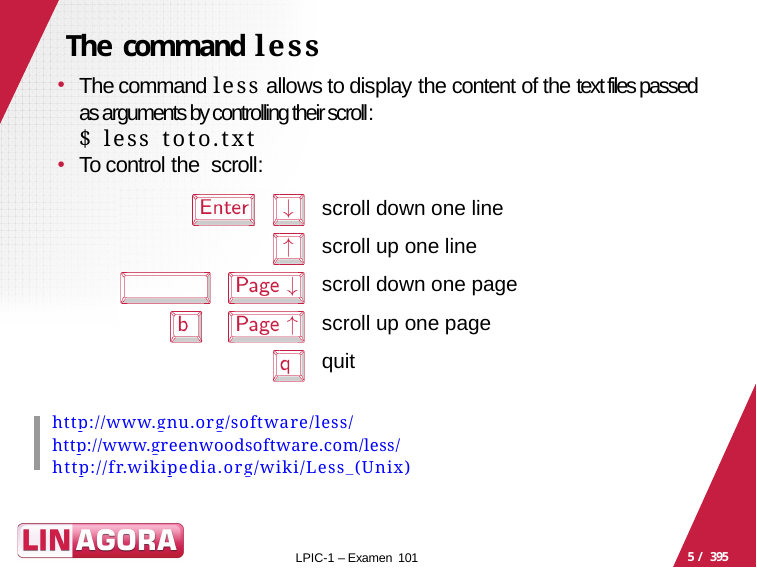

The command less
The command less allows to display the content of the text files passed as arguments by controlling their scroll:
$ less toto.txt
To control the scroll:
scroll down one line
scroll up one line
scroll down one page
scroll up one page
quit
http://www.gnu.org/software/less/ http://www.greenwoodsoftware.com/less/ http://fr.wikipedia.org/wiki/Less_(Unix)
LPIC-1 – Examen 101